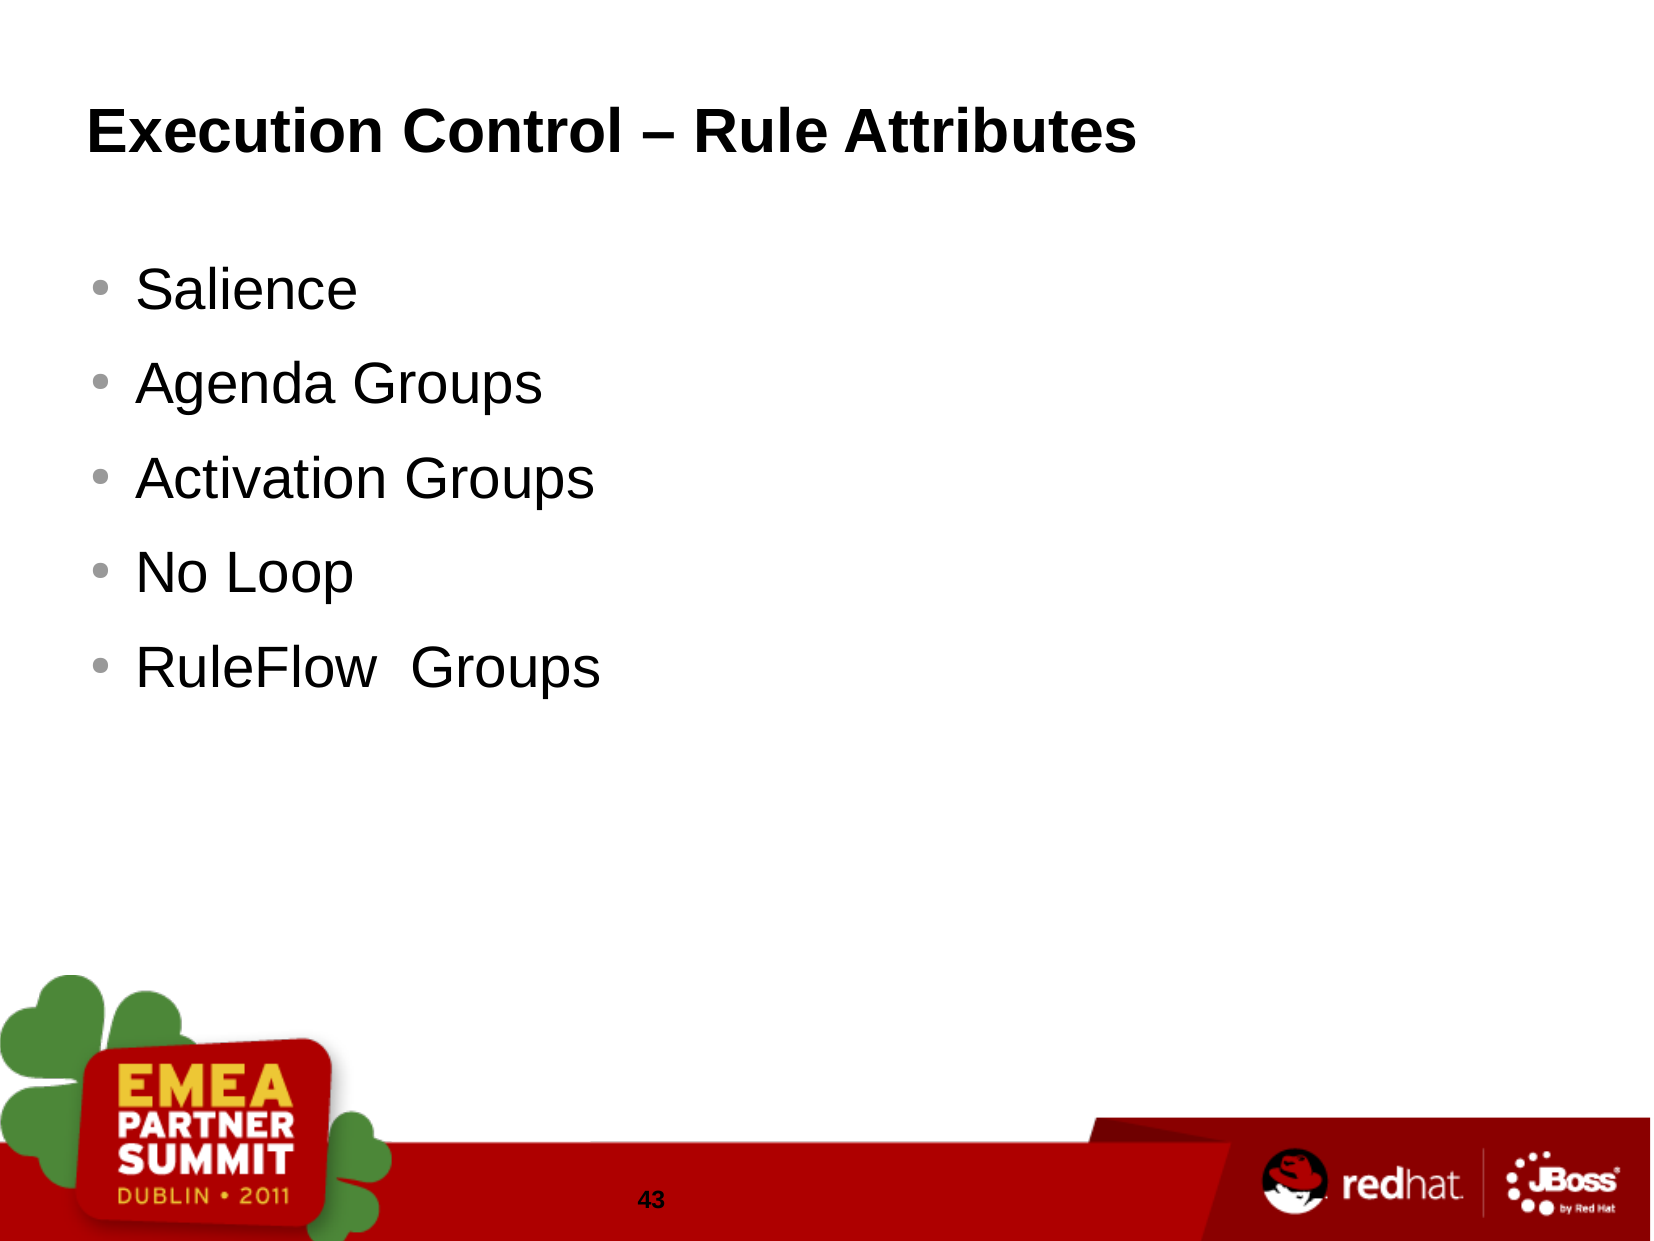

# Execution Control – Rule Attributes
Salience
Agenda Groups
Activation Groups
No Loop
RuleFlow Groups